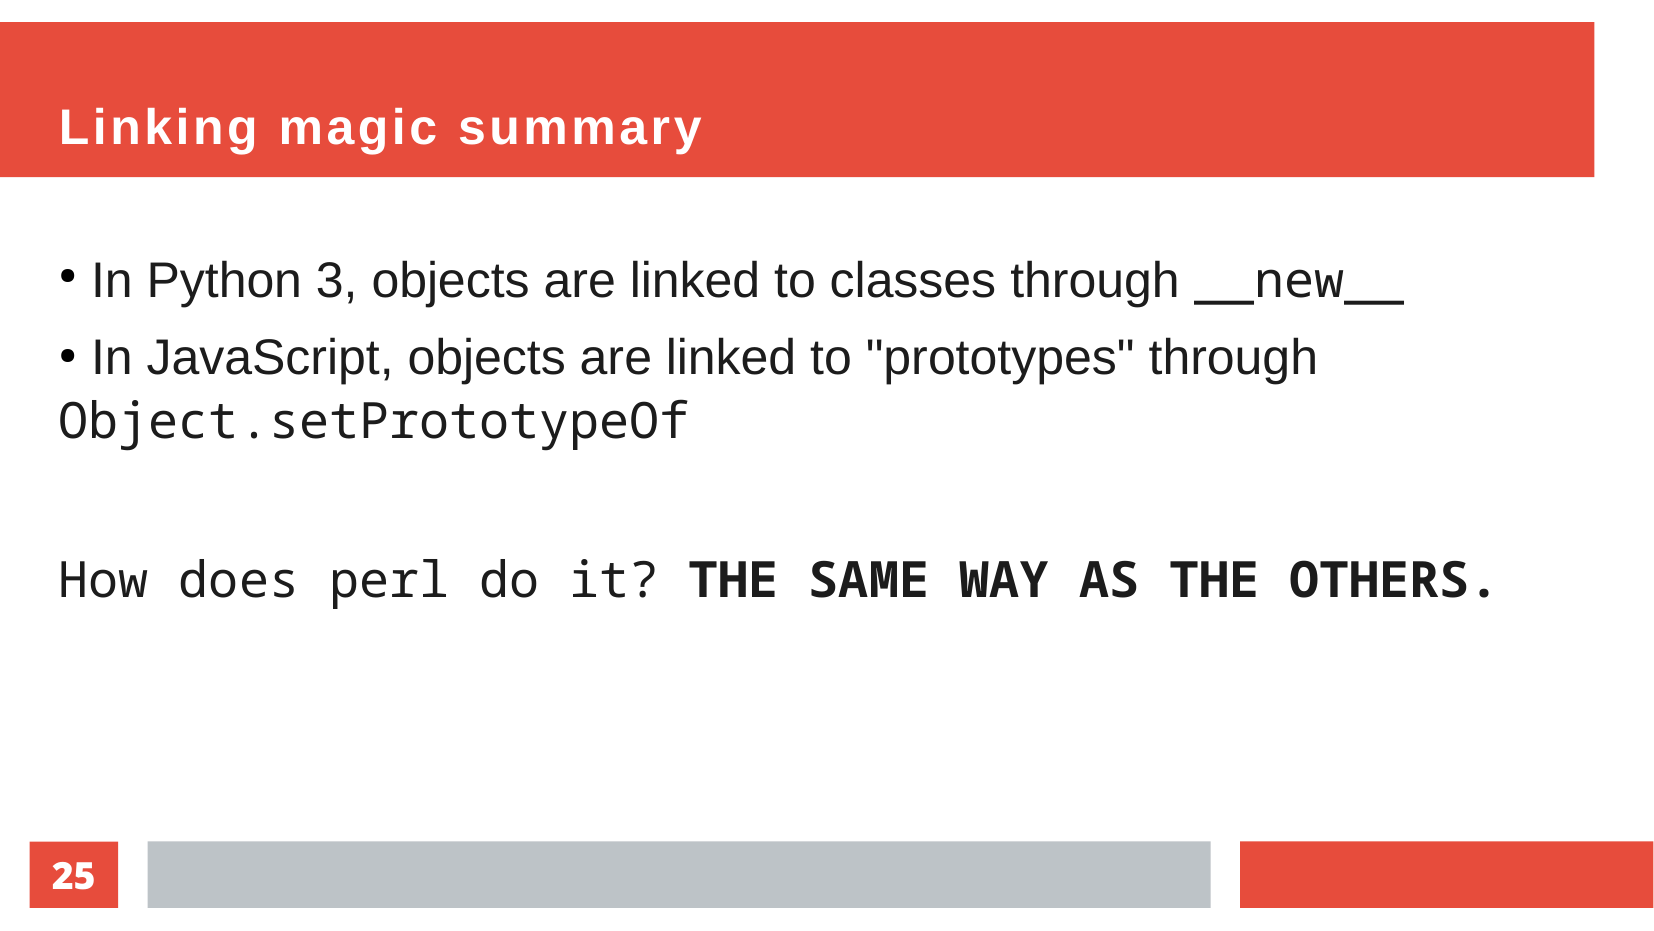

# Linking magic summary
 In Python 3, objects are linked to classes through __new__
 In JavaScript, objects are linked to "prototypes" through Object.setPrototypeOf
How does perl do it? THE SAME WAY AS THE OTHERS.
25